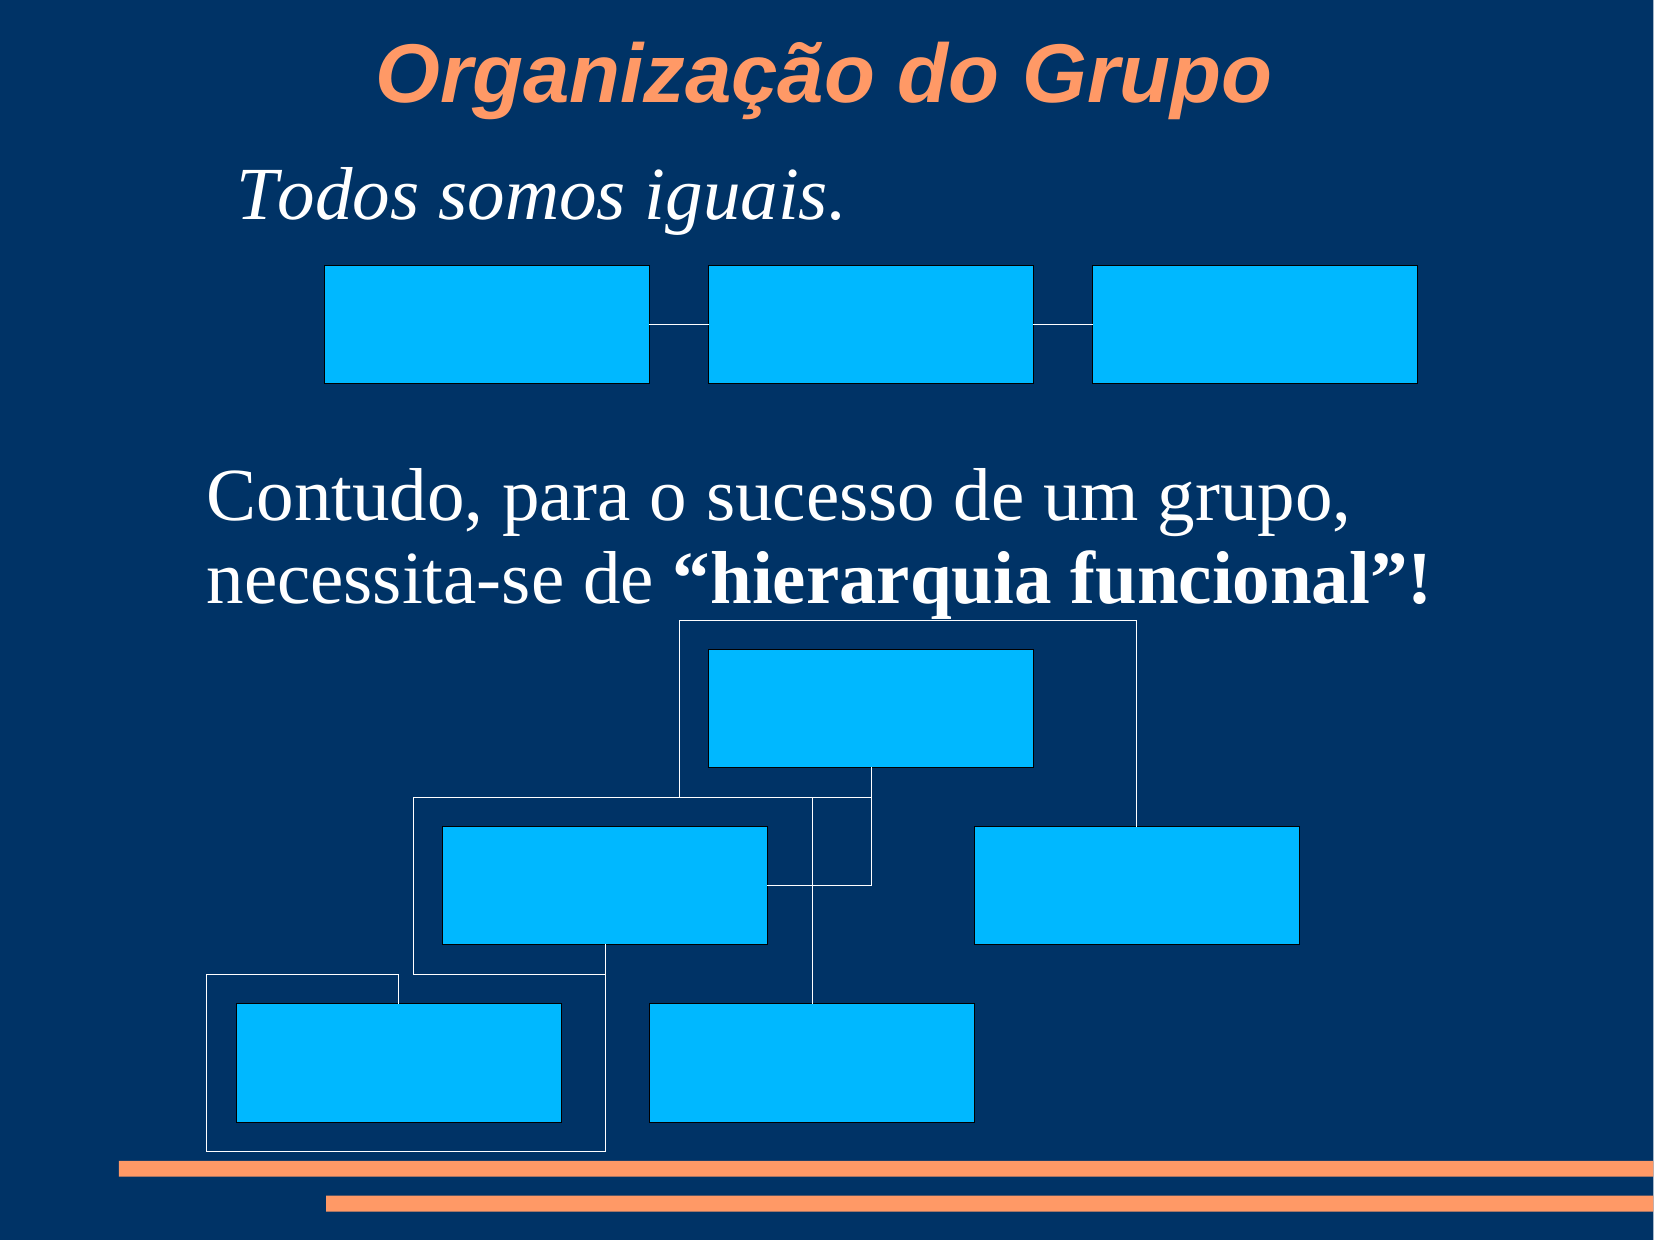

# Organização do Grupo
Todos somos iguais.
Contudo, para o sucesso de um grupo, necessita-se de “hierarquia funcional”!